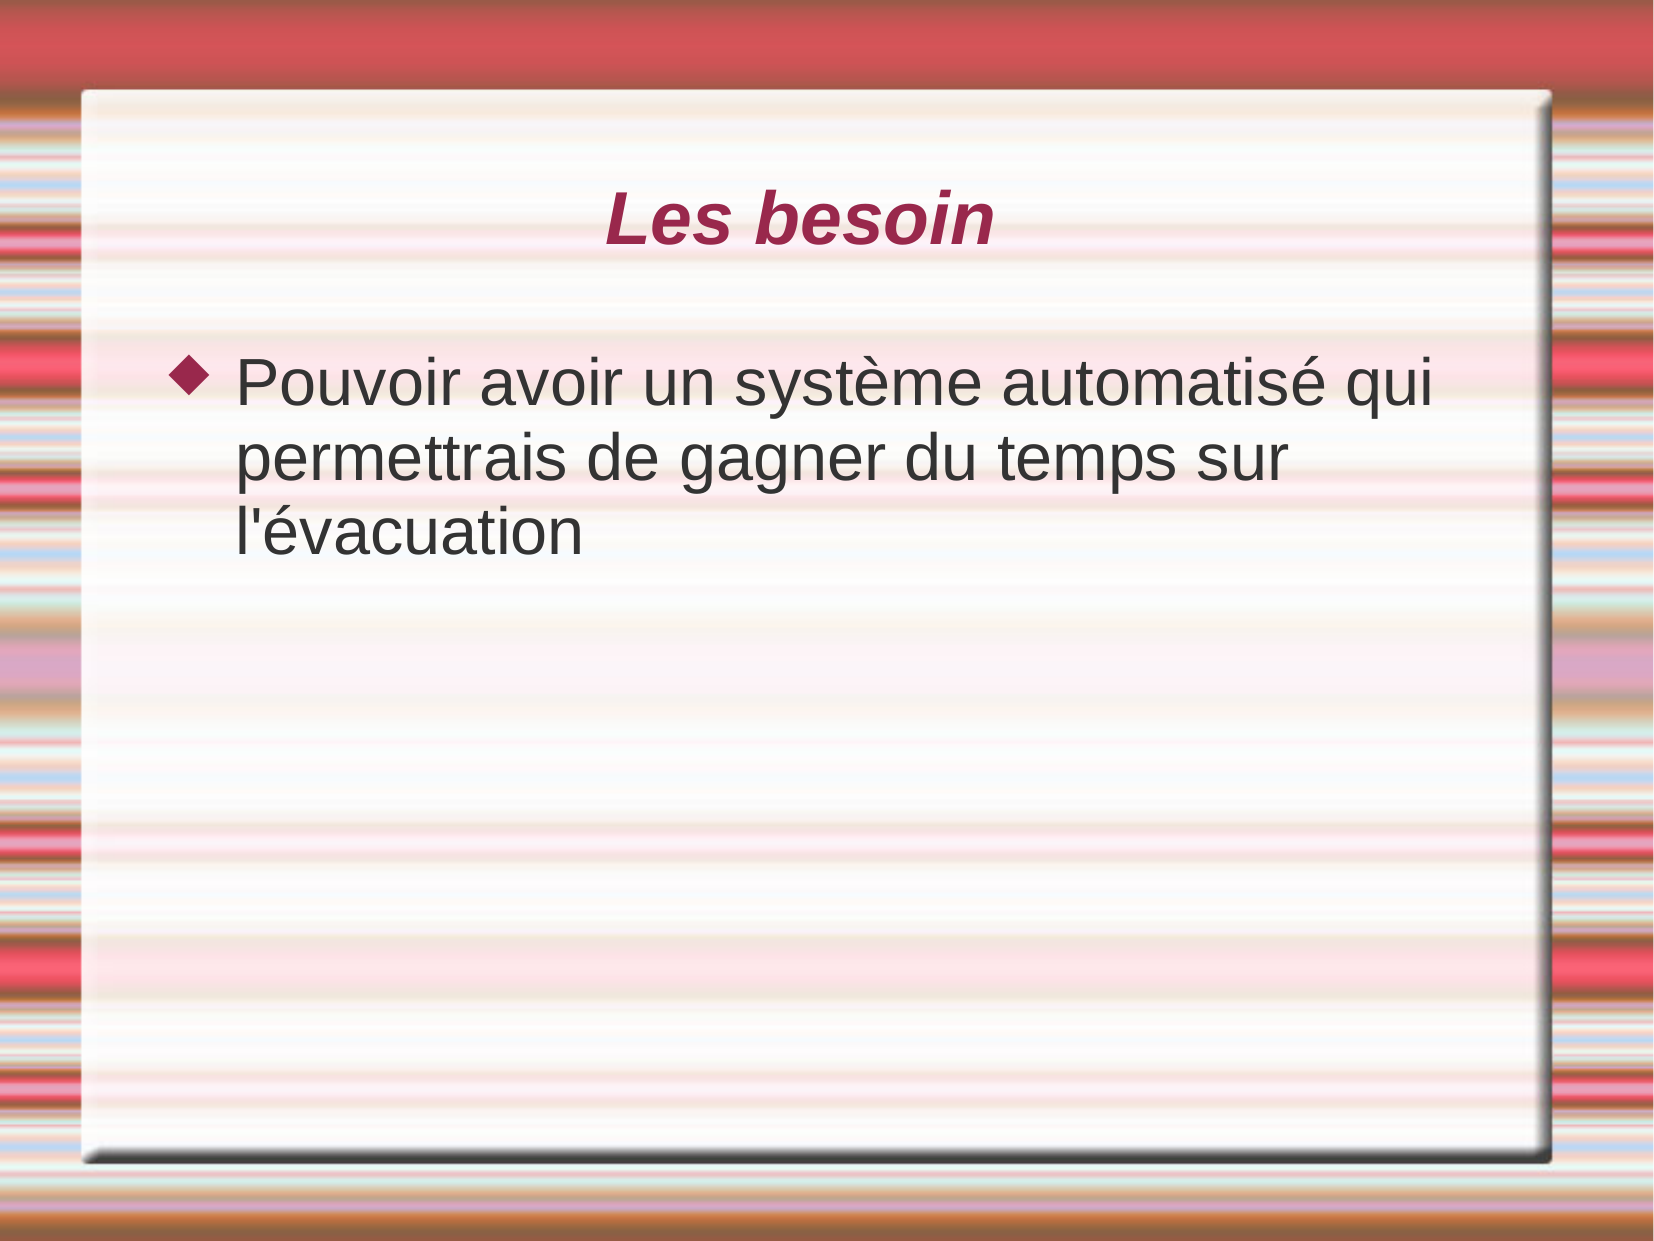

# Les besoin
Pouvoir avoir un système automatisé qui permettrais de gagner du temps sur l'évacuation